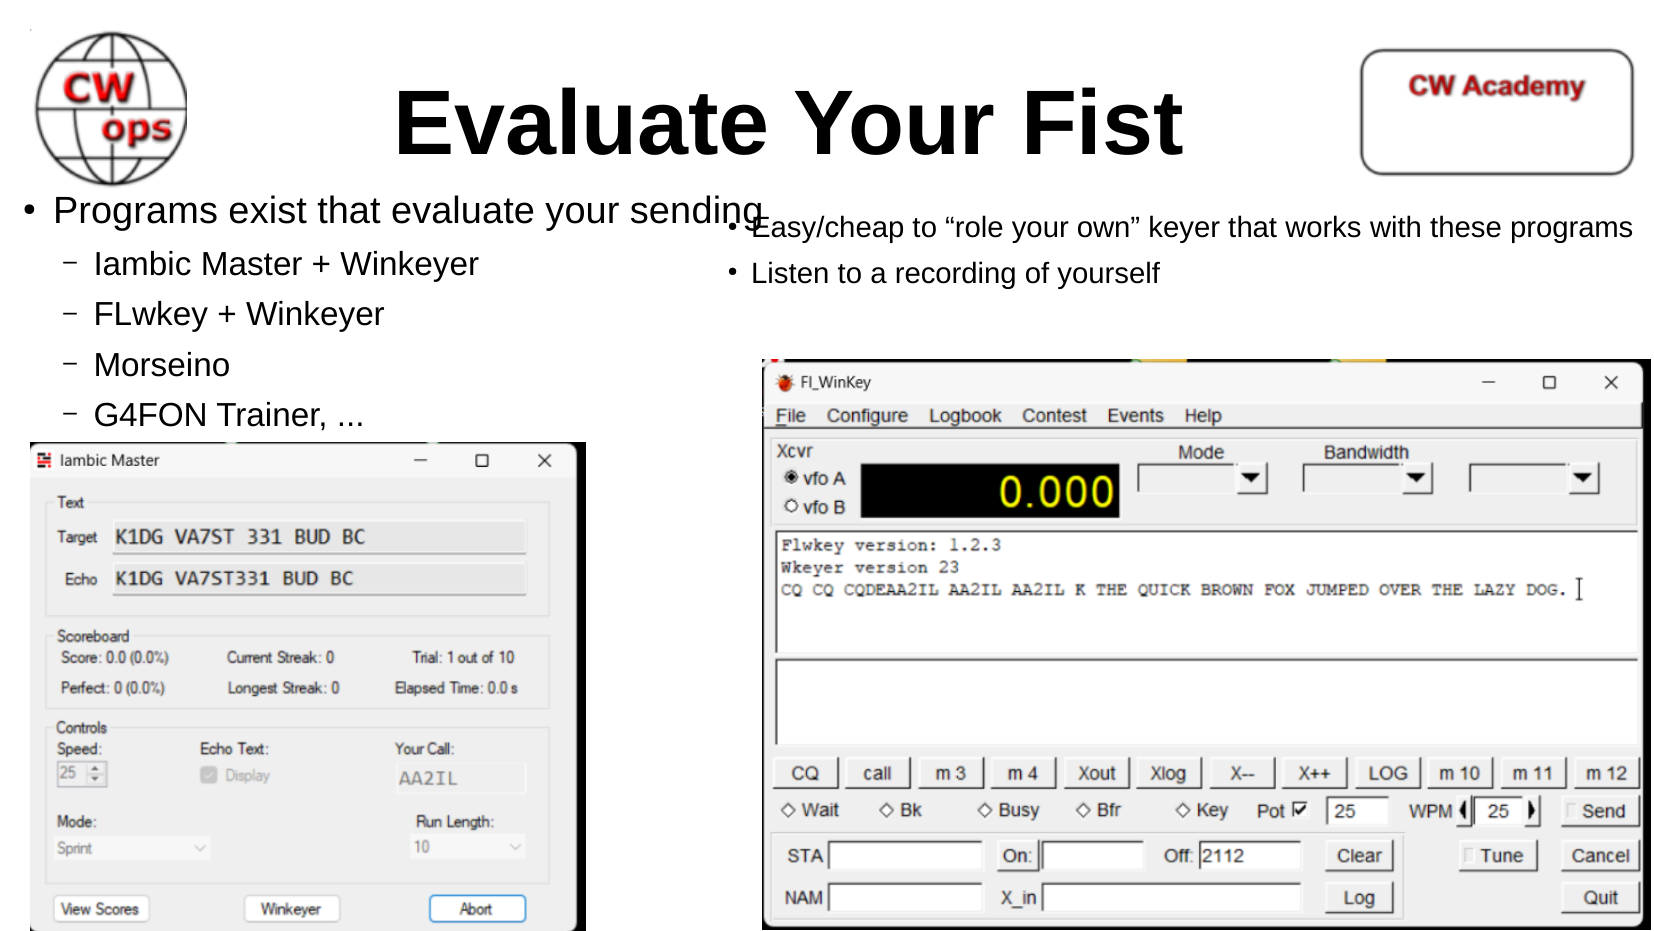

# Evaluate Your Fist
Easy/cheap to “role your own” keyer that works with these programs
Listen to a recording of yourself
Programs exist that evaluate your sending
Iambic Master + Winkeyer
FLwkey + Winkeyer
Morseino
G4FON Trainer, ...